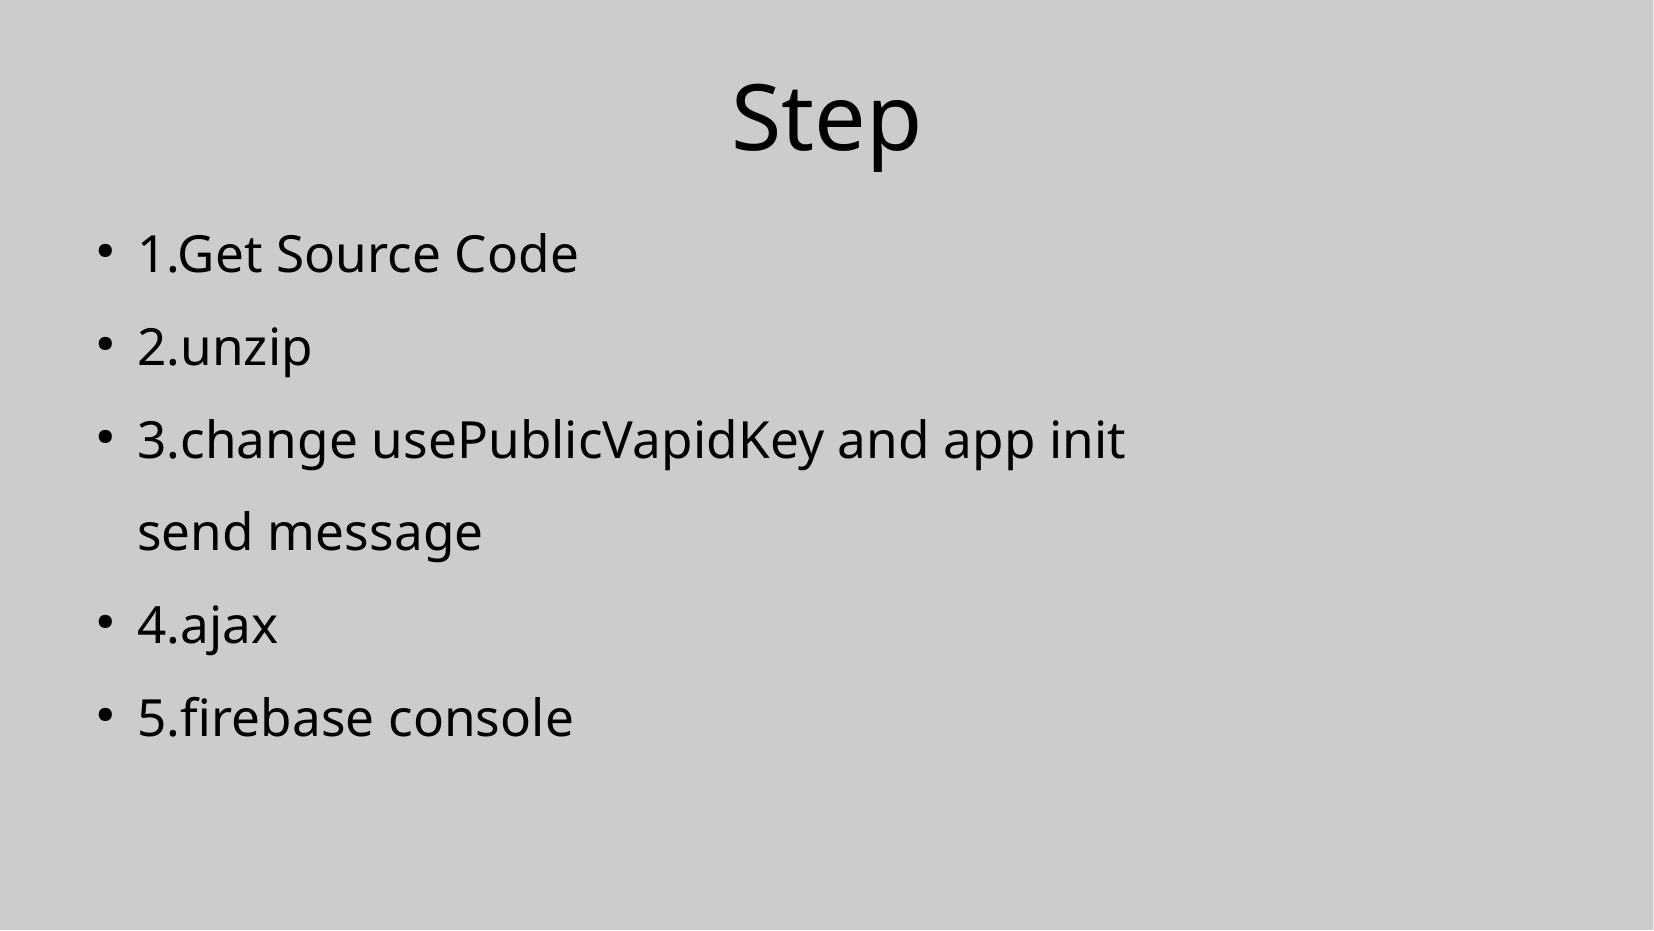

# Step
1.Get Source Code
2.unzip
3.change usePublicVapidKey and app init
send message
4.ajax
5.firebase console